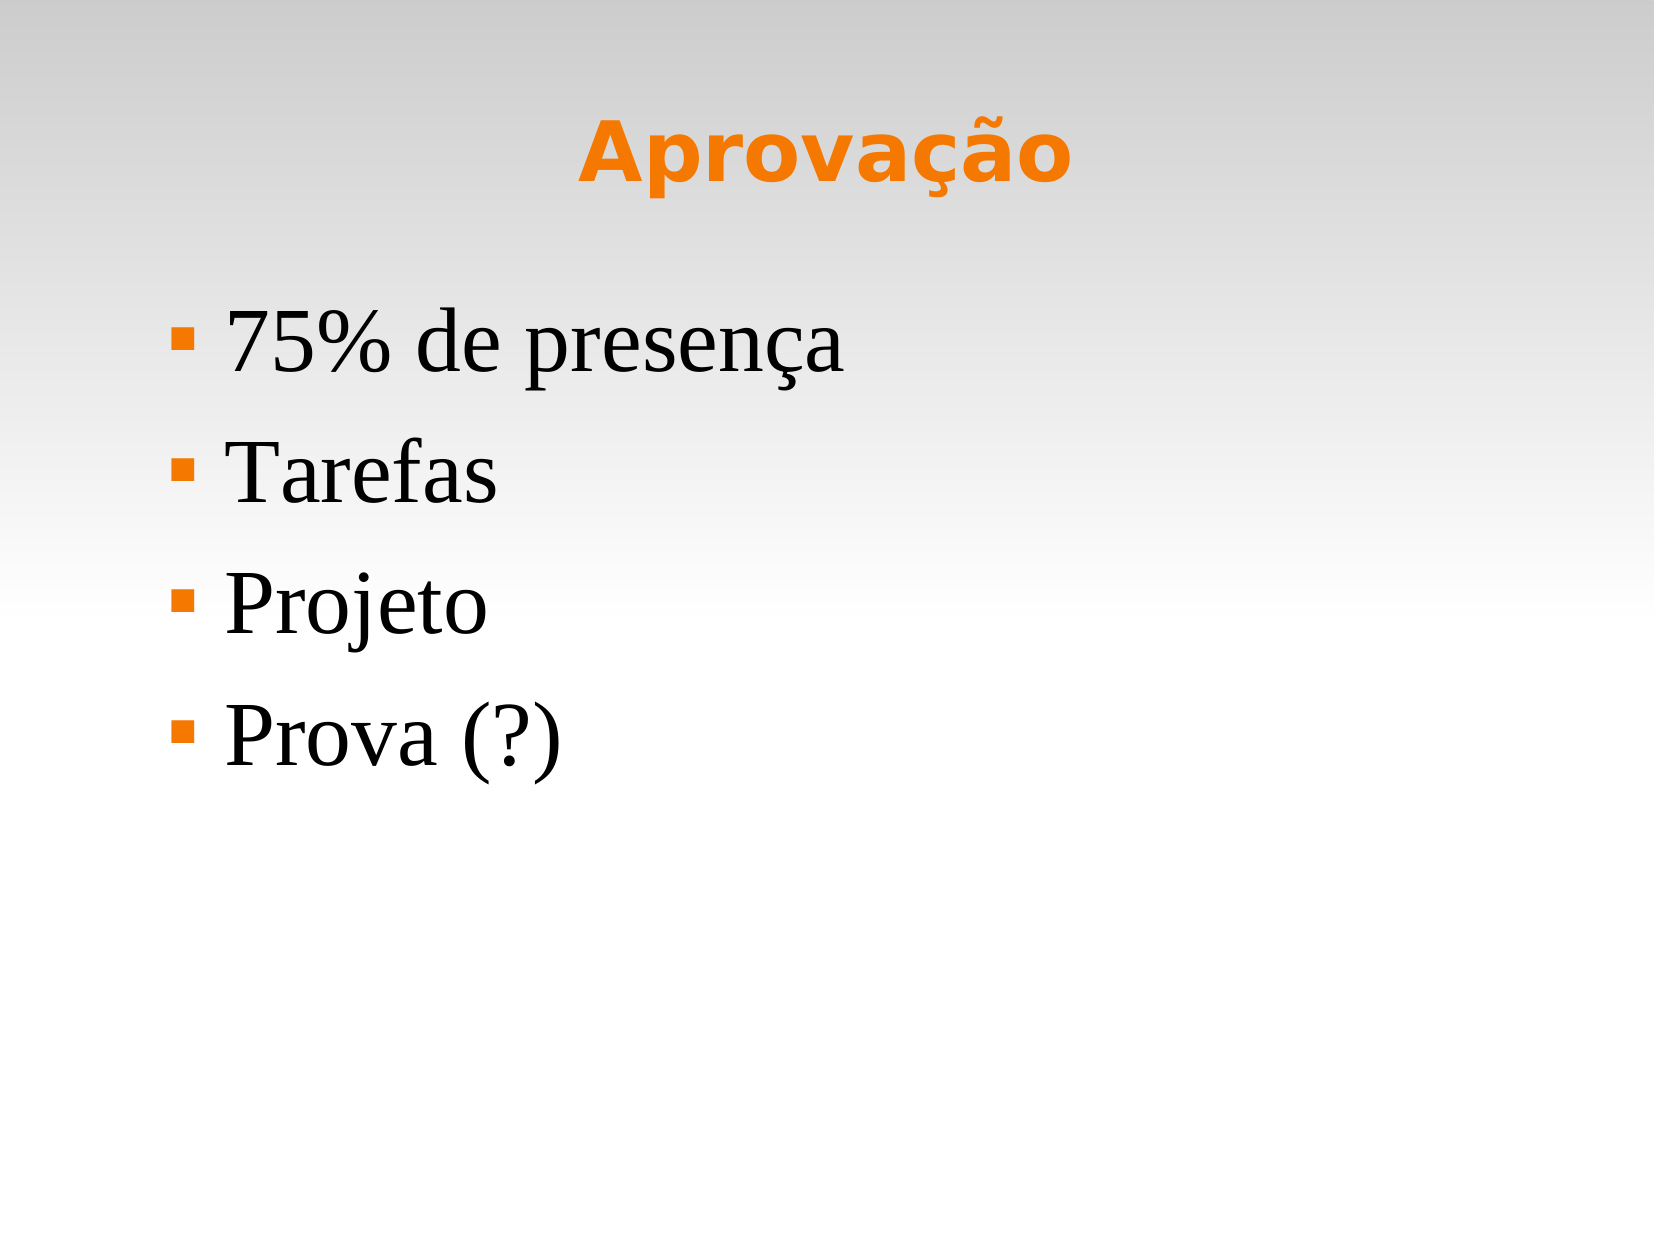

# Aprovação
75% de presença
Tarefas
Projeto
Prova (?)